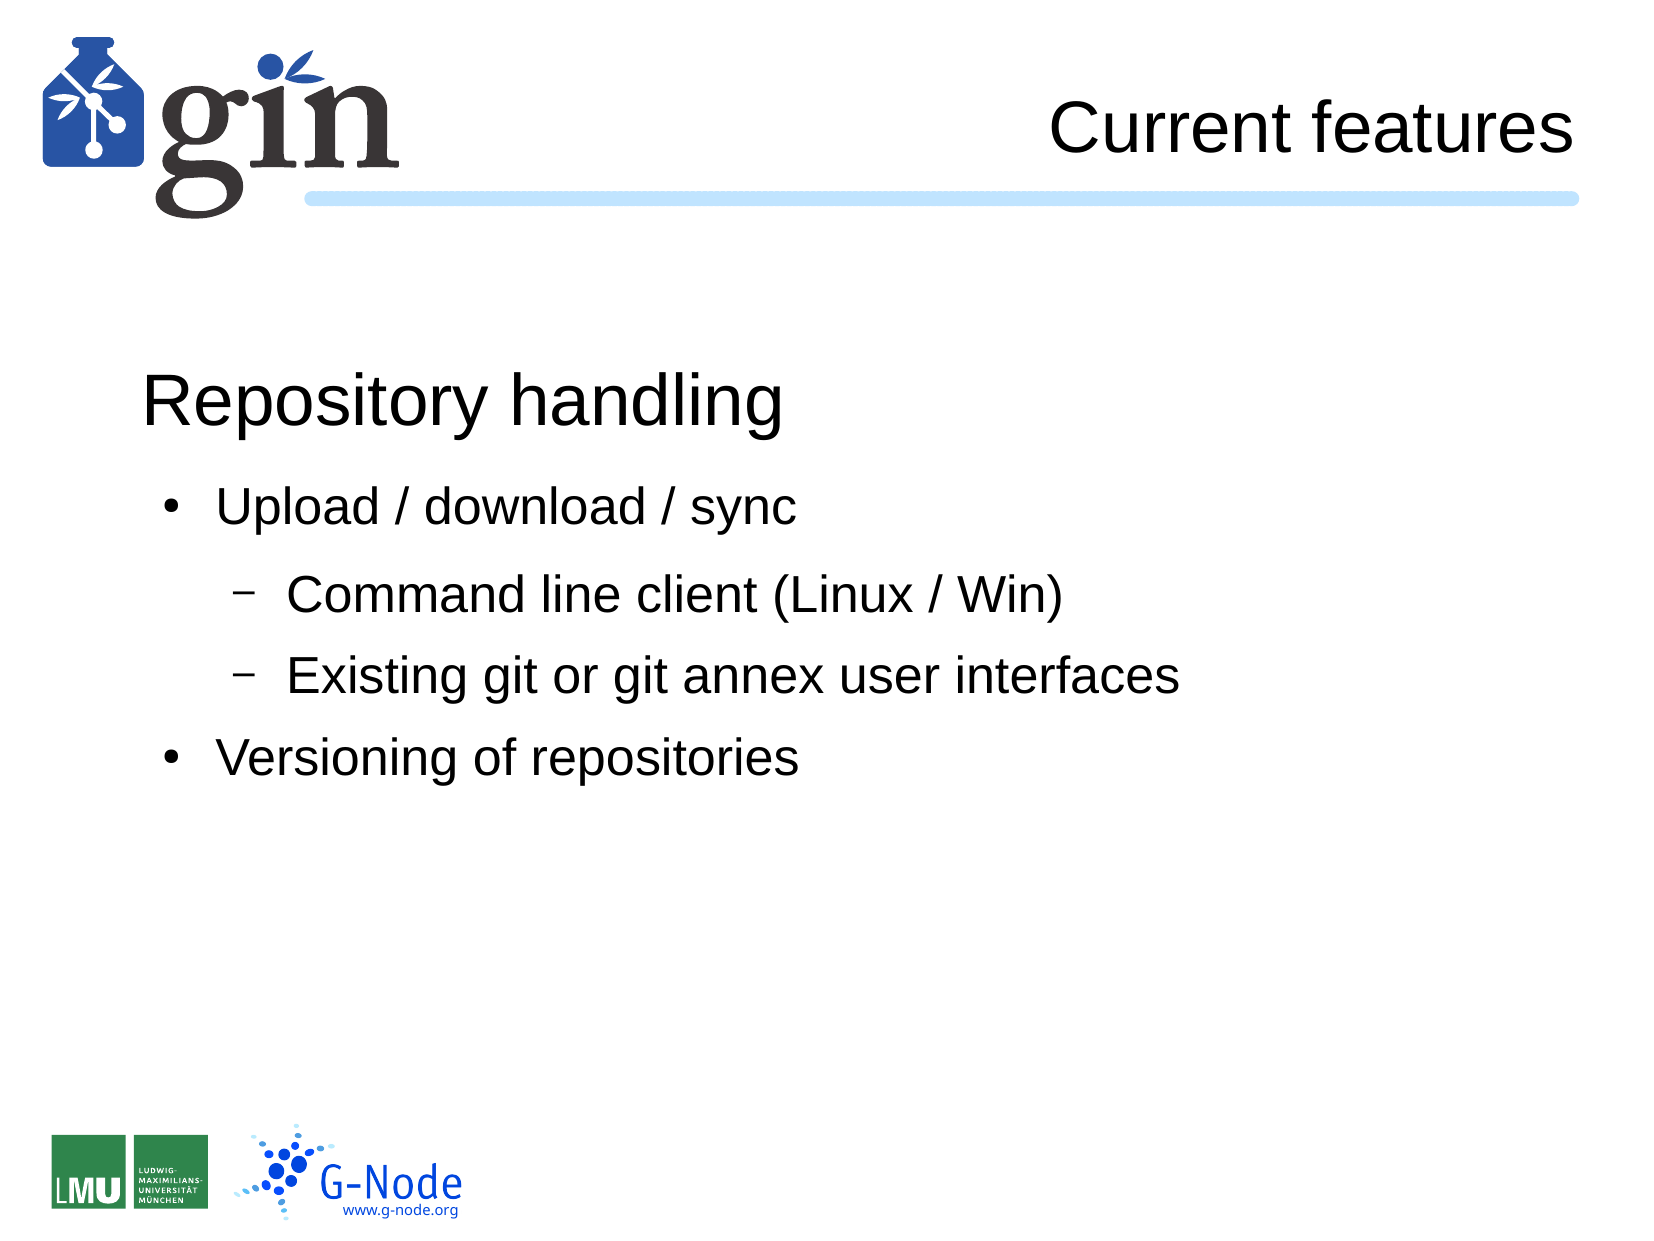

Current features
Repository handling
# Upload / download / sync
Command line client (Linux / Win)
Existing git or git annex user interfaces
Versioning of repositories